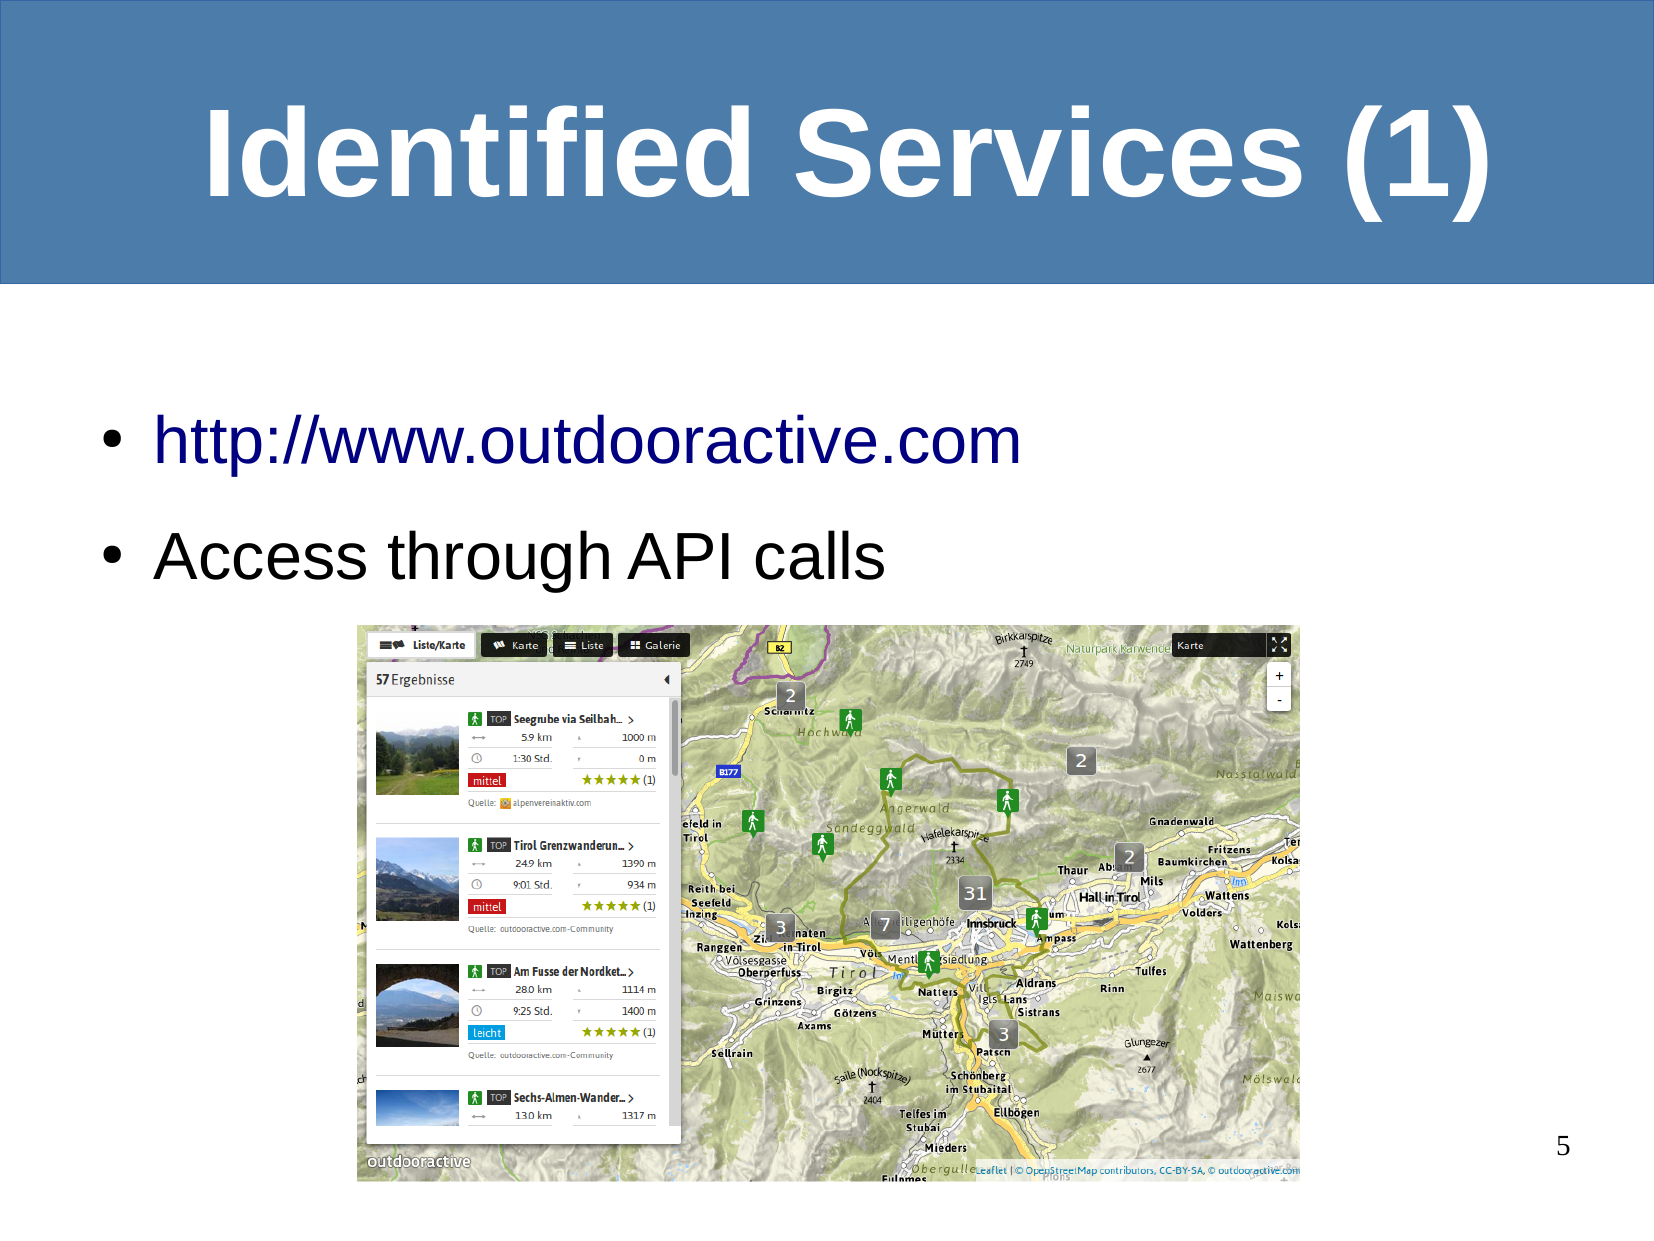

# Identified Services (1)
http://www.outdooractive.com
Access through API calls
5